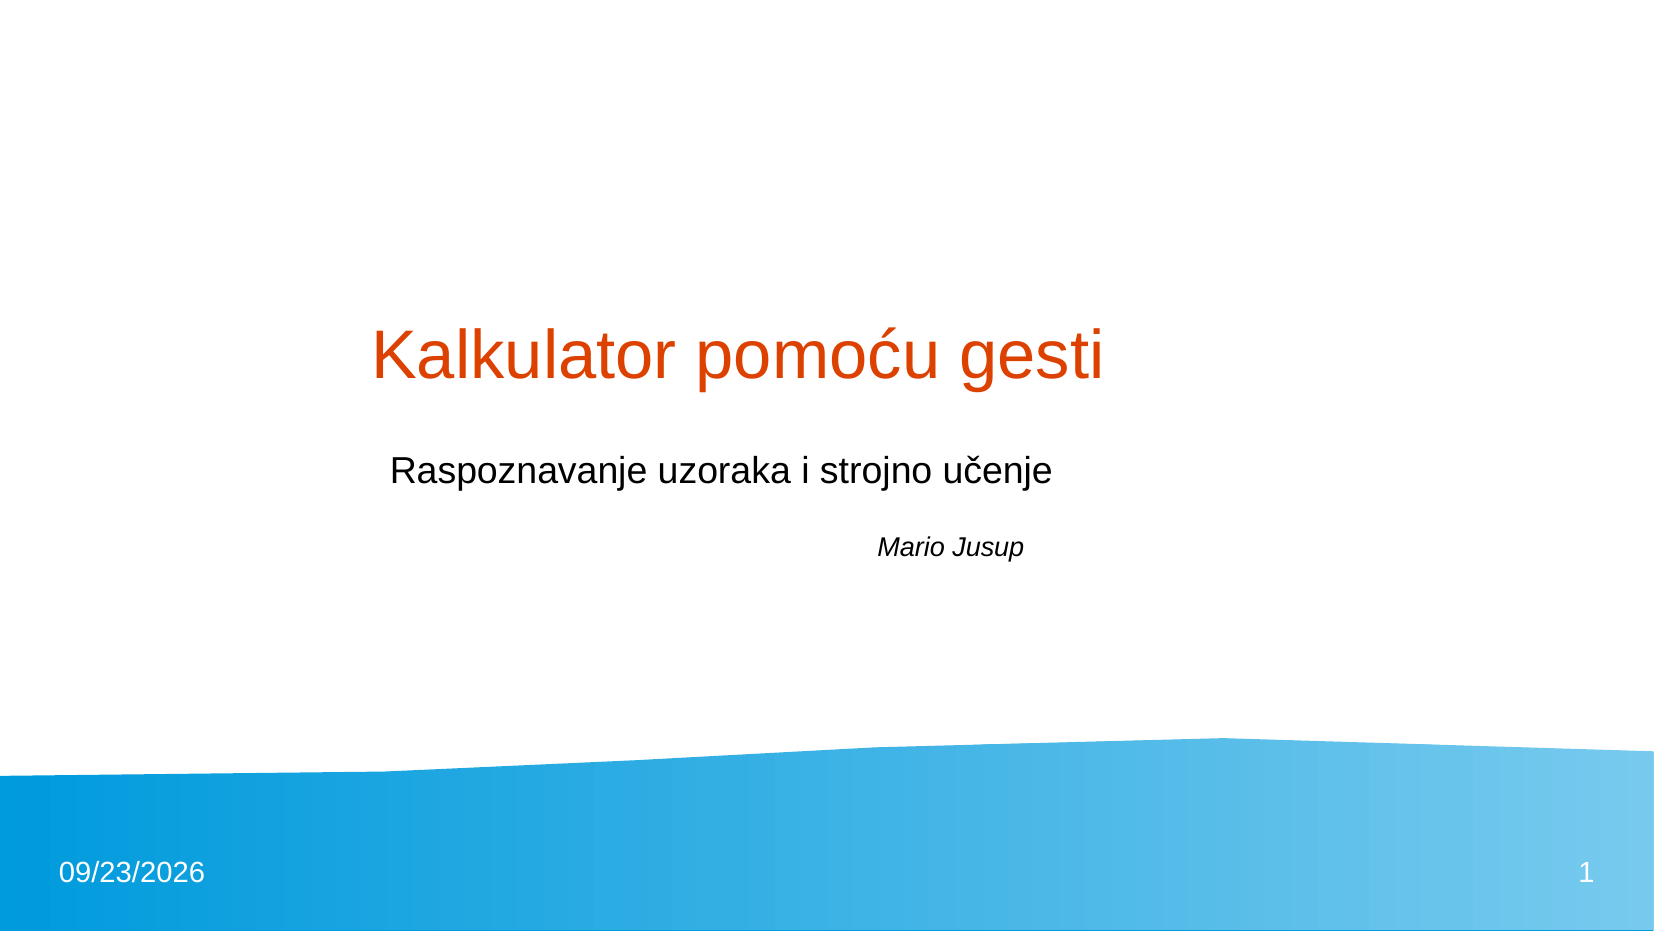

# Kalkulator pomoću gesti
Raspoznavanje uzoraka i strojno učenje
Mario Jusup